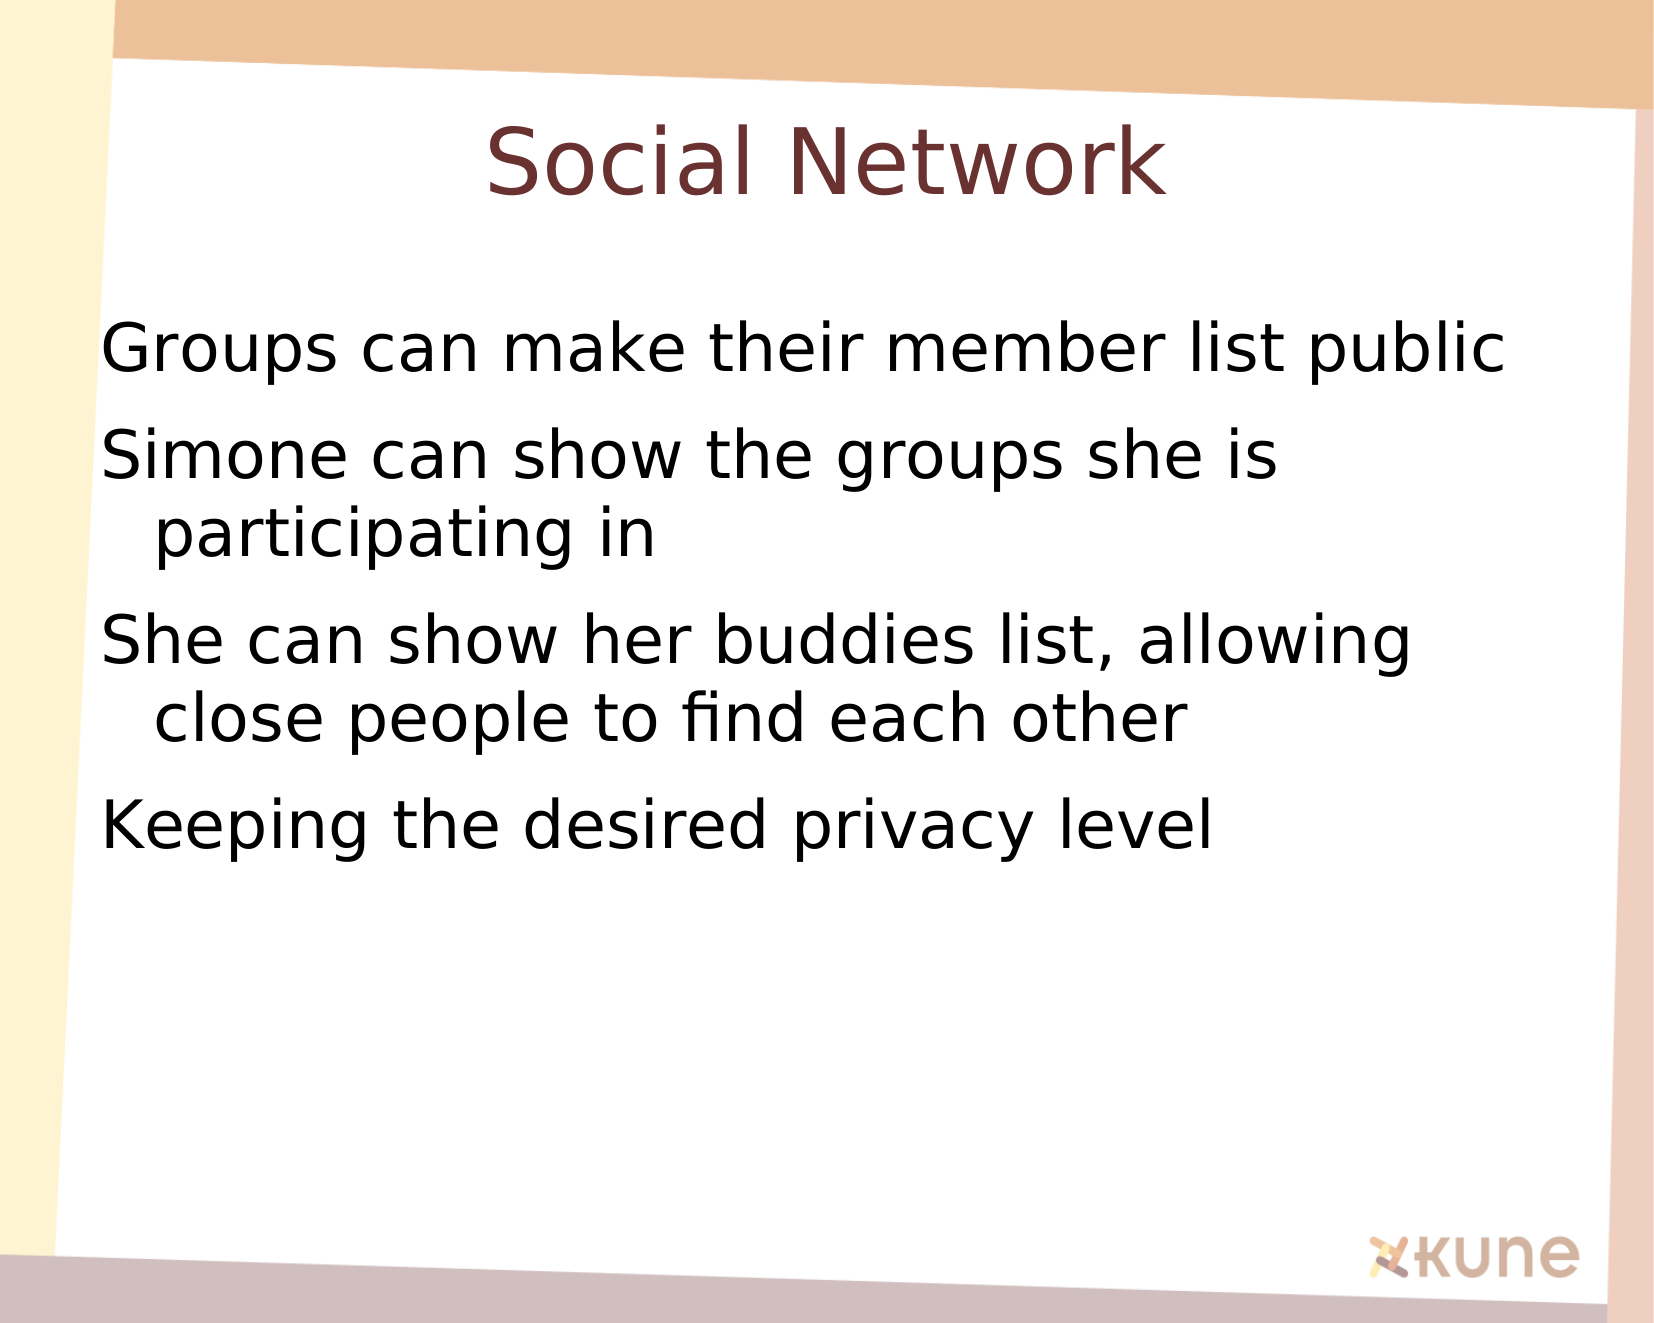

# Social Network
Groups can make their member list public
Simone can show the groups she is participating in
She can show her buddies list, allowing close people to find each other
Keeping the desired privacy level